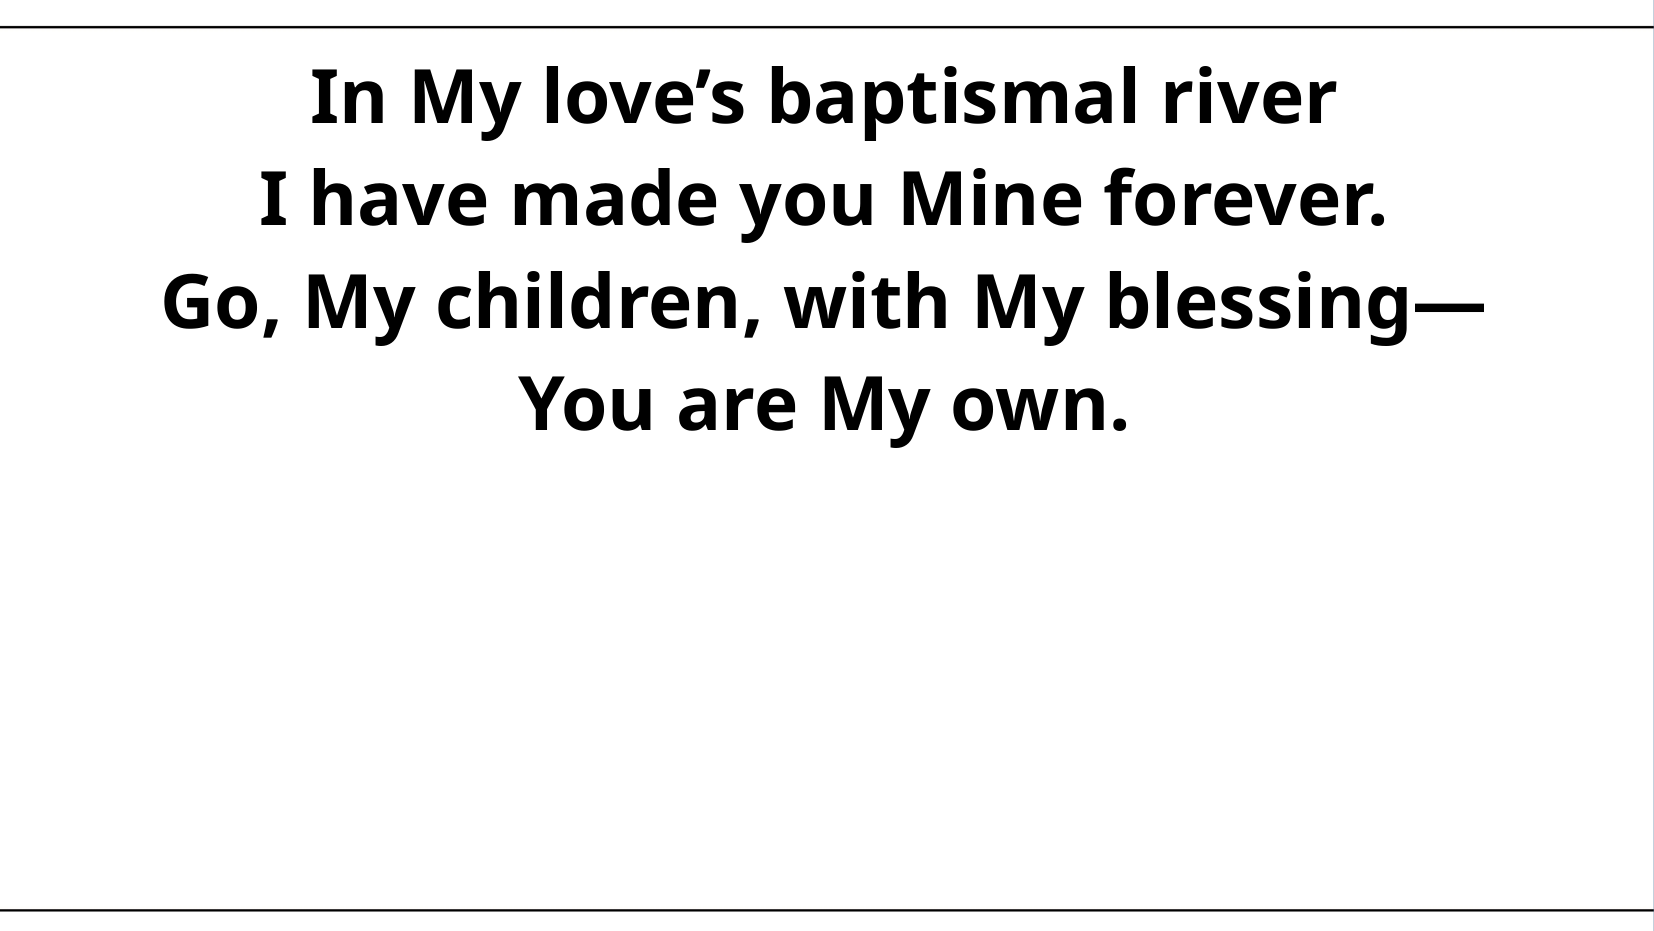

In My love’s baptismal river
I have made you Mine forever.
Go, My children, with My blessing—
You are My own.